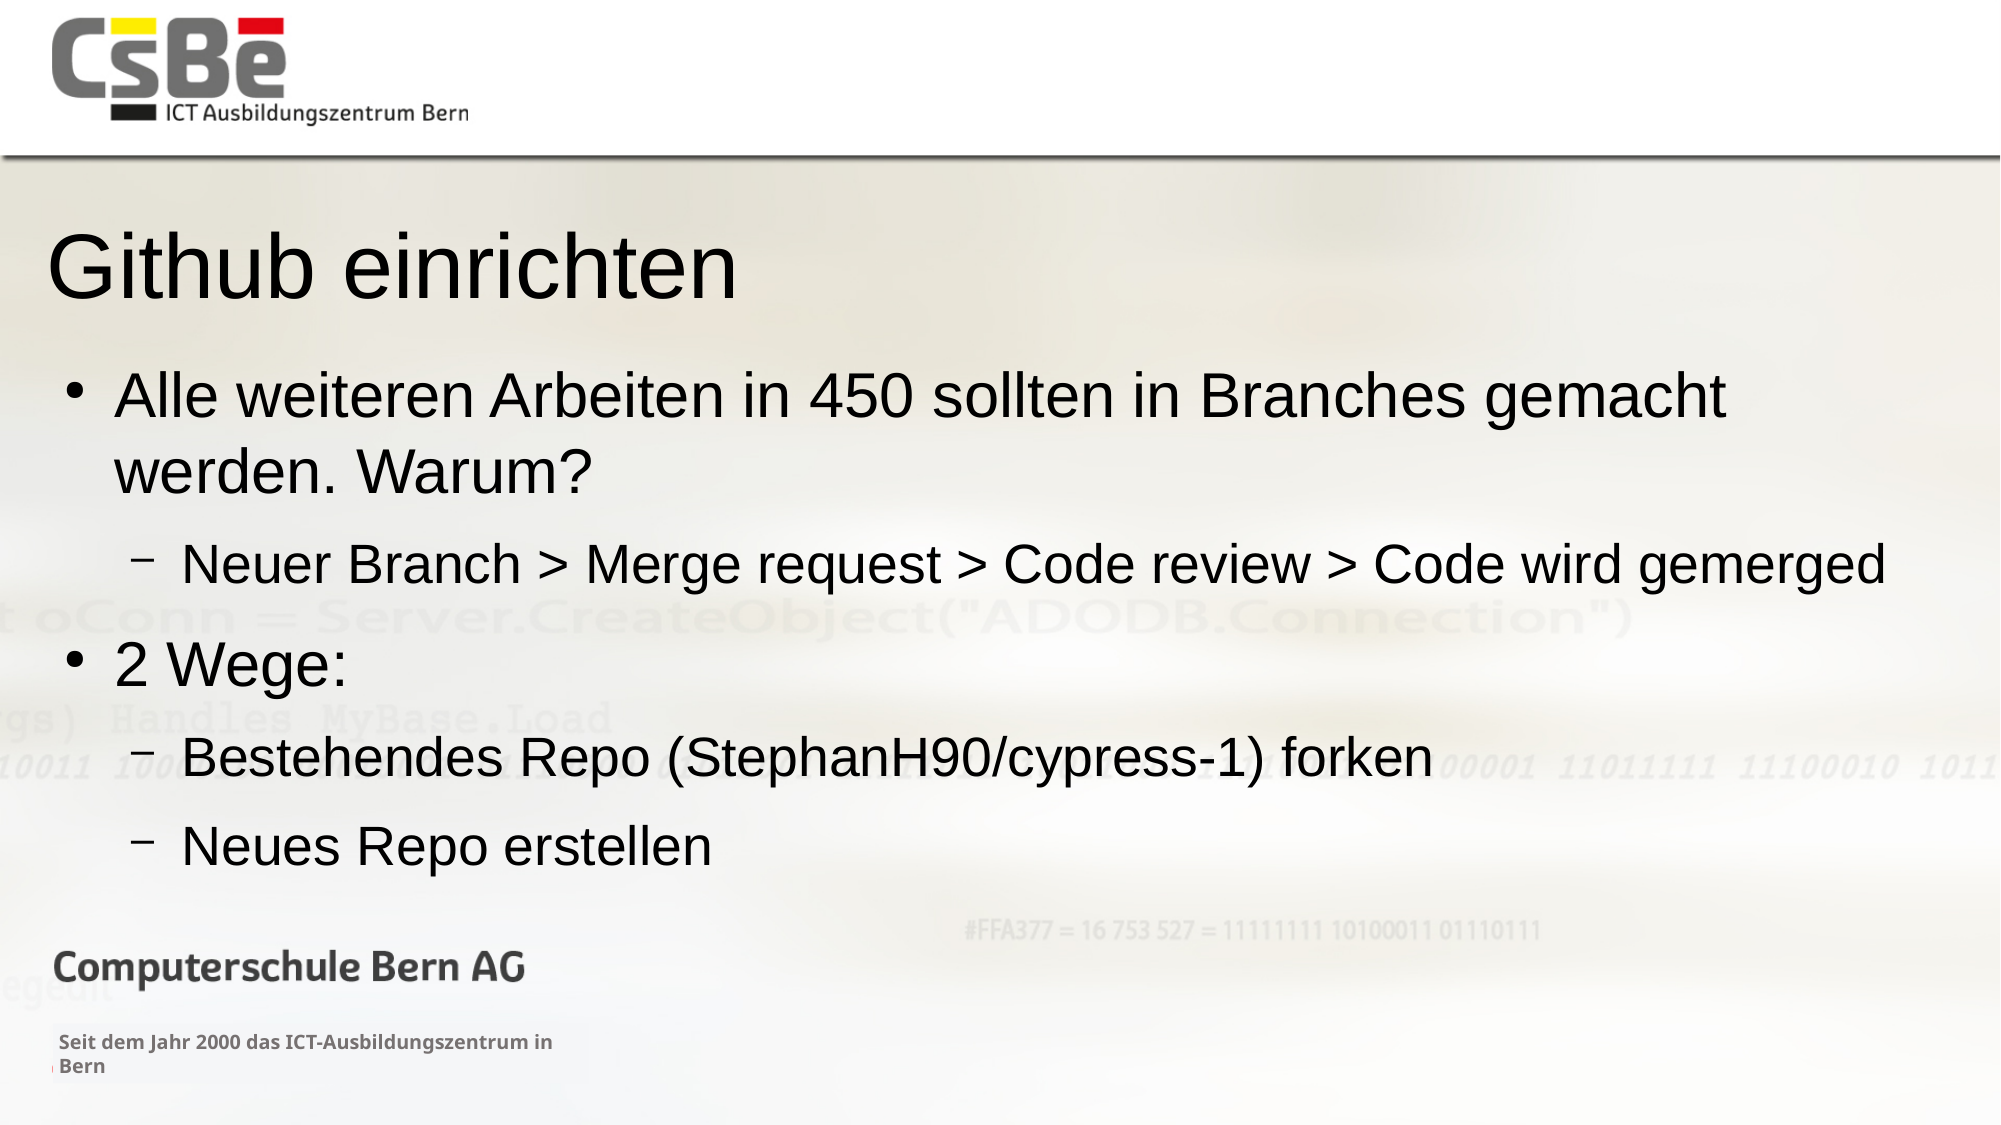

Github einrichten
# Alle weiteren Arbeiten in 450 sollten in Branches gemacht werden. Warum?
Neuer Branch > Merge request > Code review > Code wird gemerged
2 Wege:
Bestehendes Repo (StephanH90/cypress-1) forken
Neues Repo erstellen